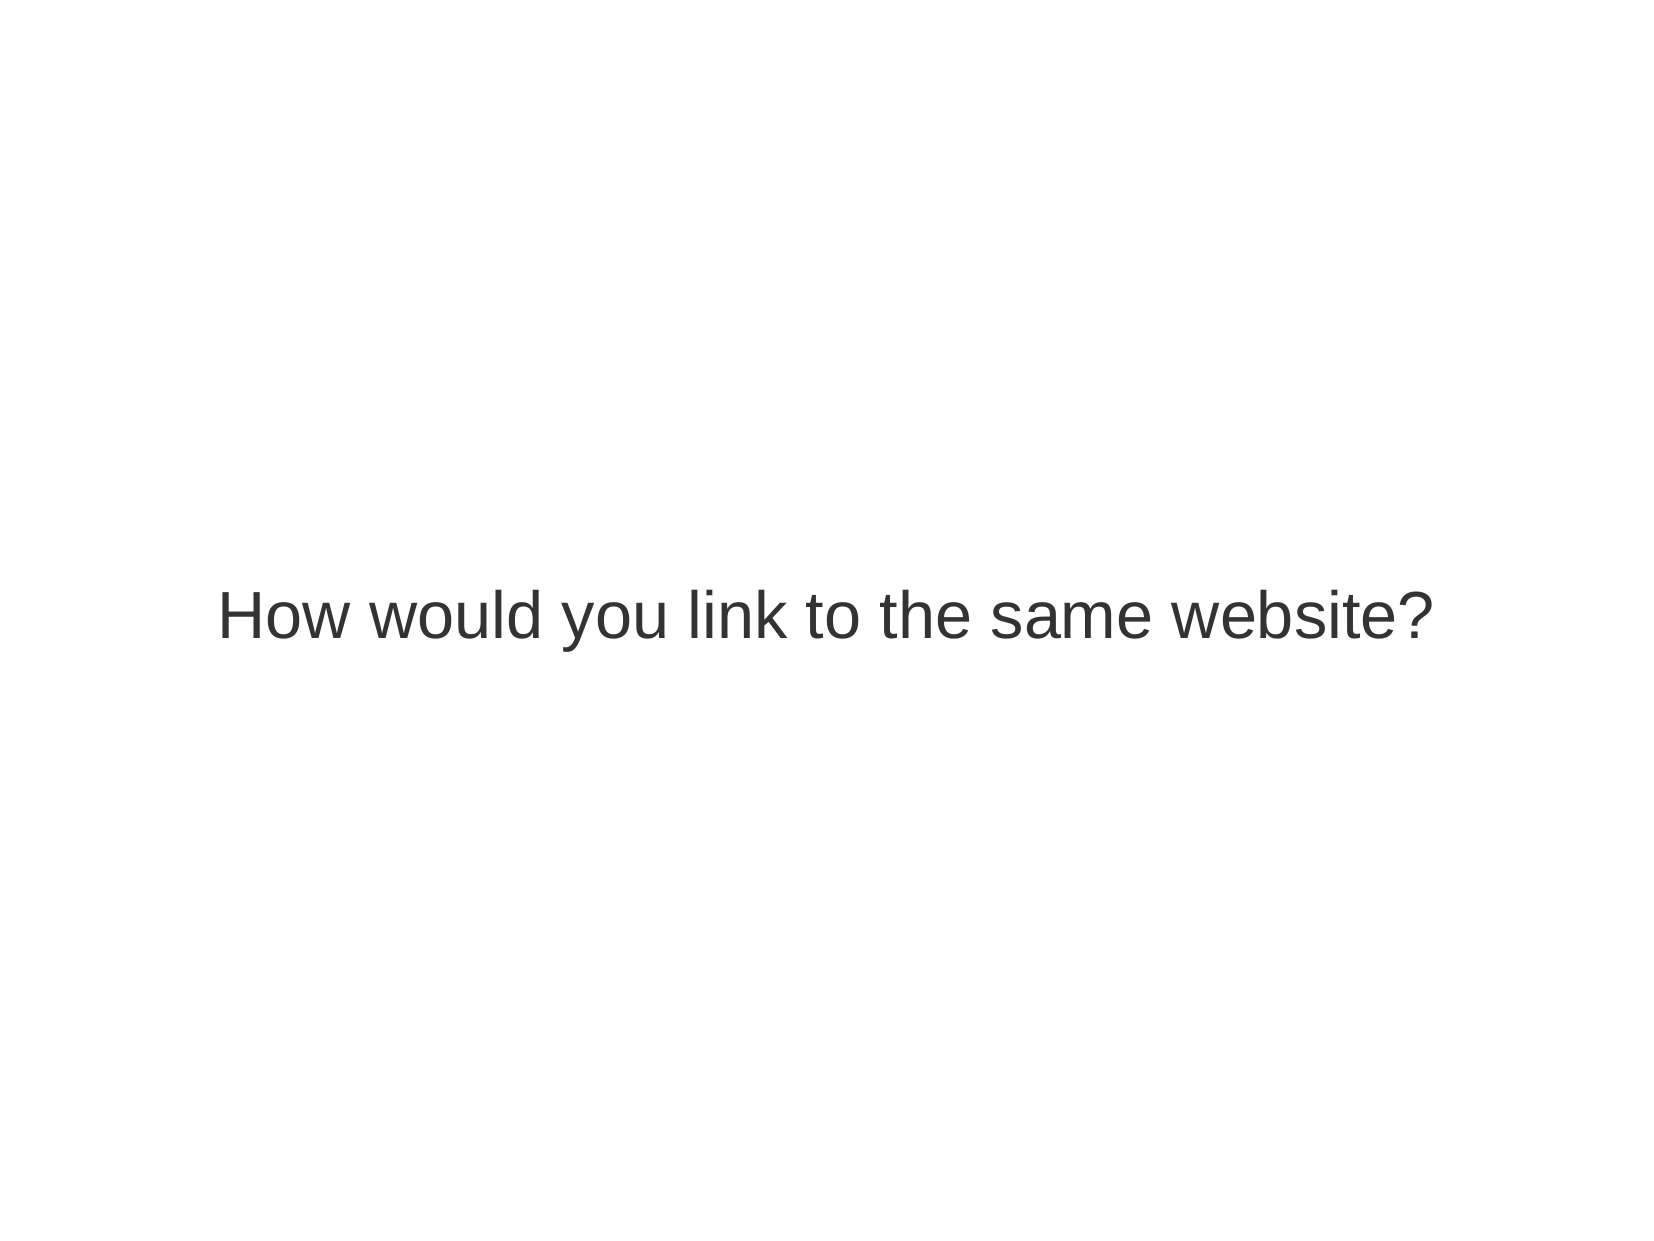

# How would you link to the same website?